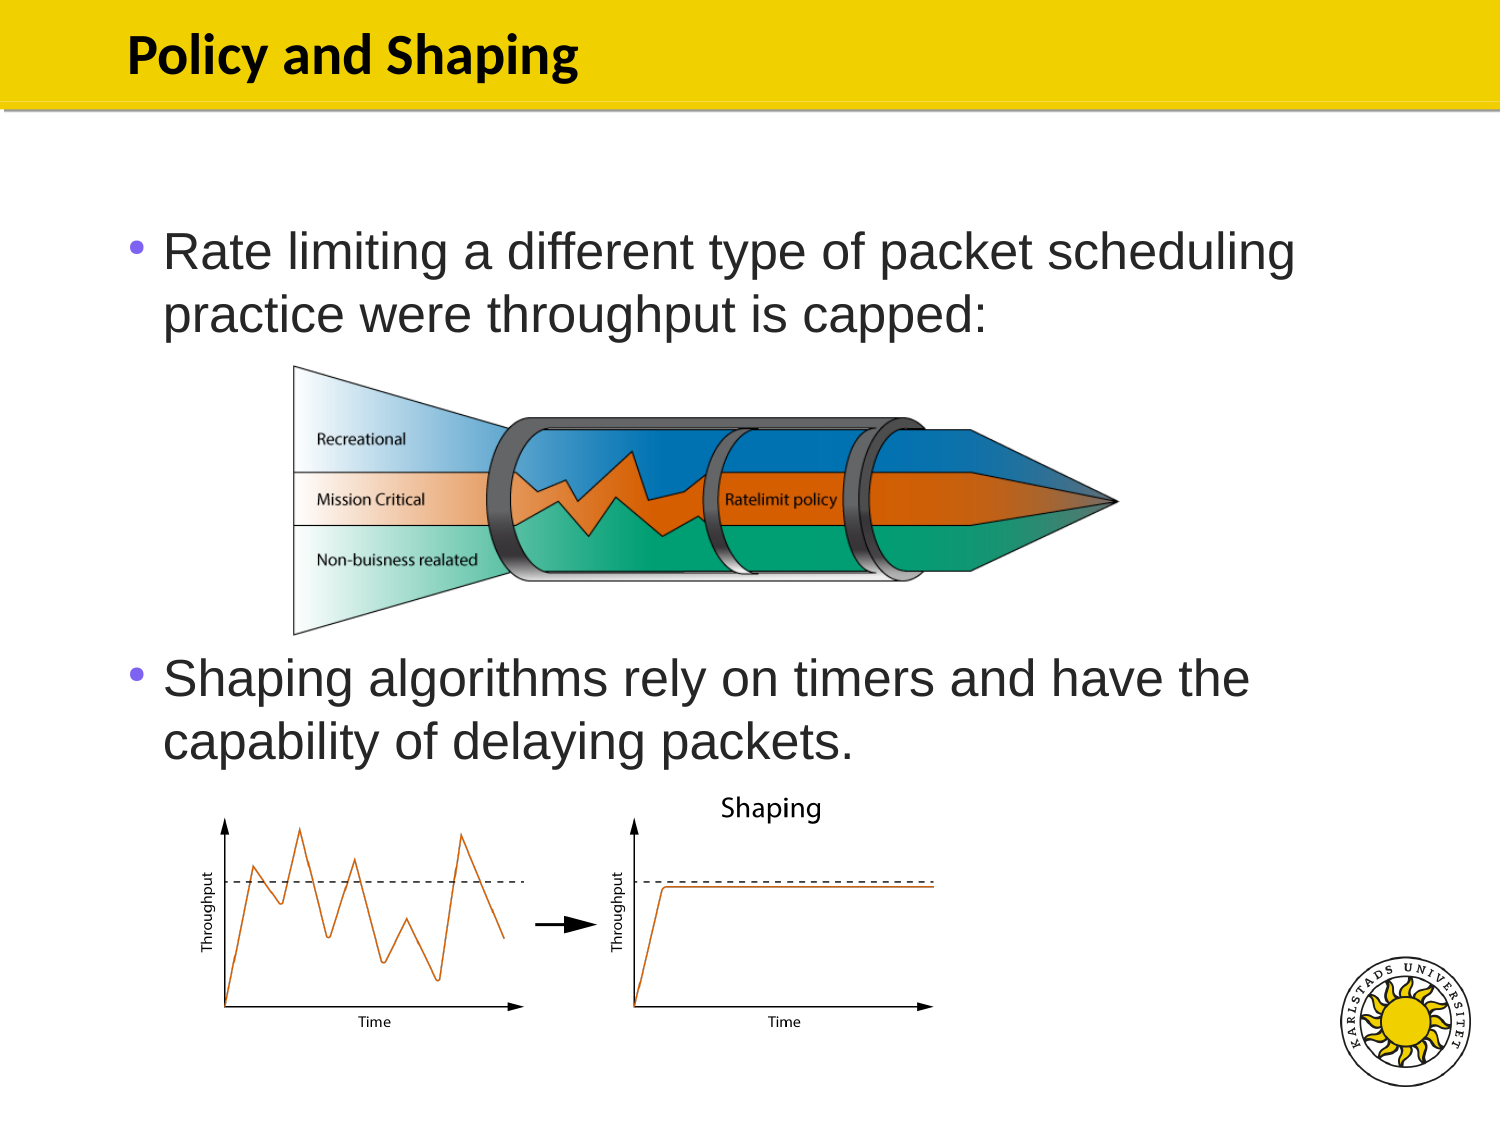

Policy and Shaping
# Rate limiting a different type of packet scheduling practice were throughput is capped:
Shaping algorithms rely on timers and have the capability of delaying packets.